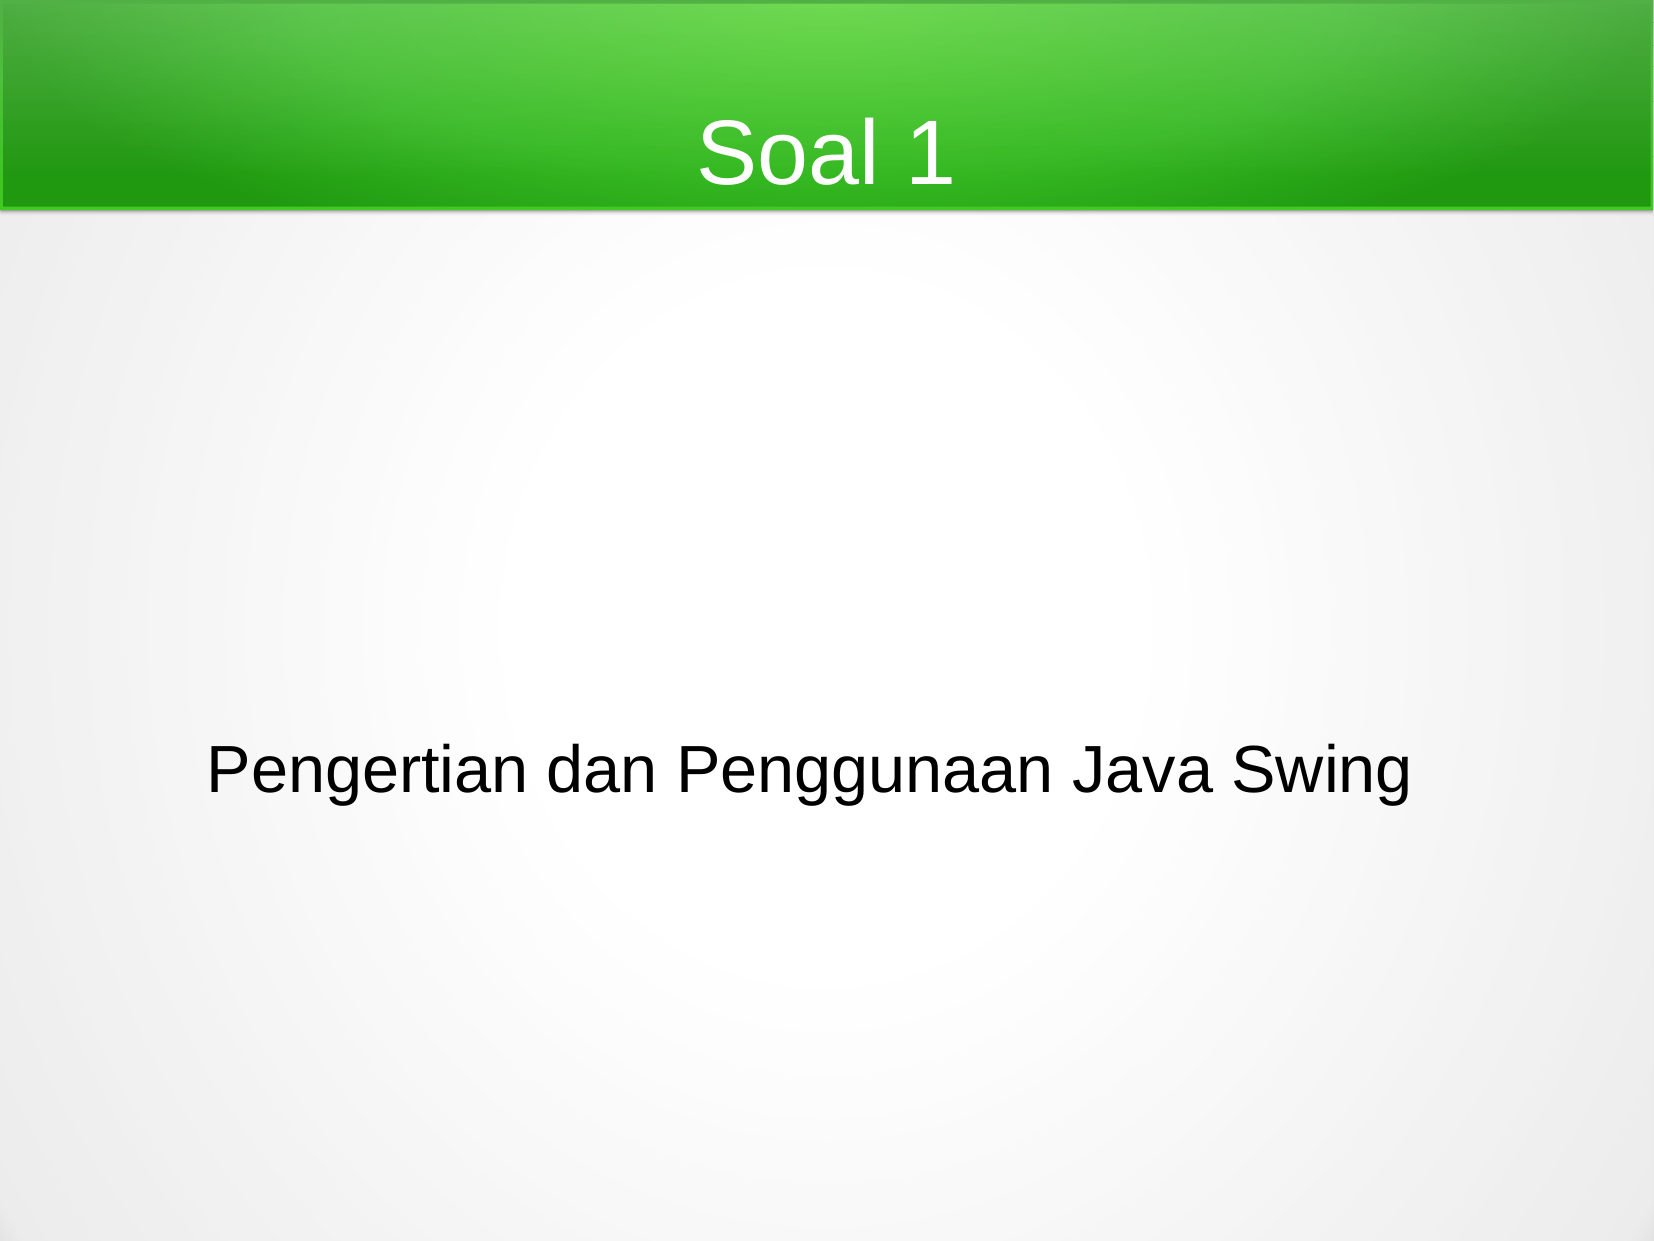

# Soal 1
Pengertian dan Penggunaan Java Swing